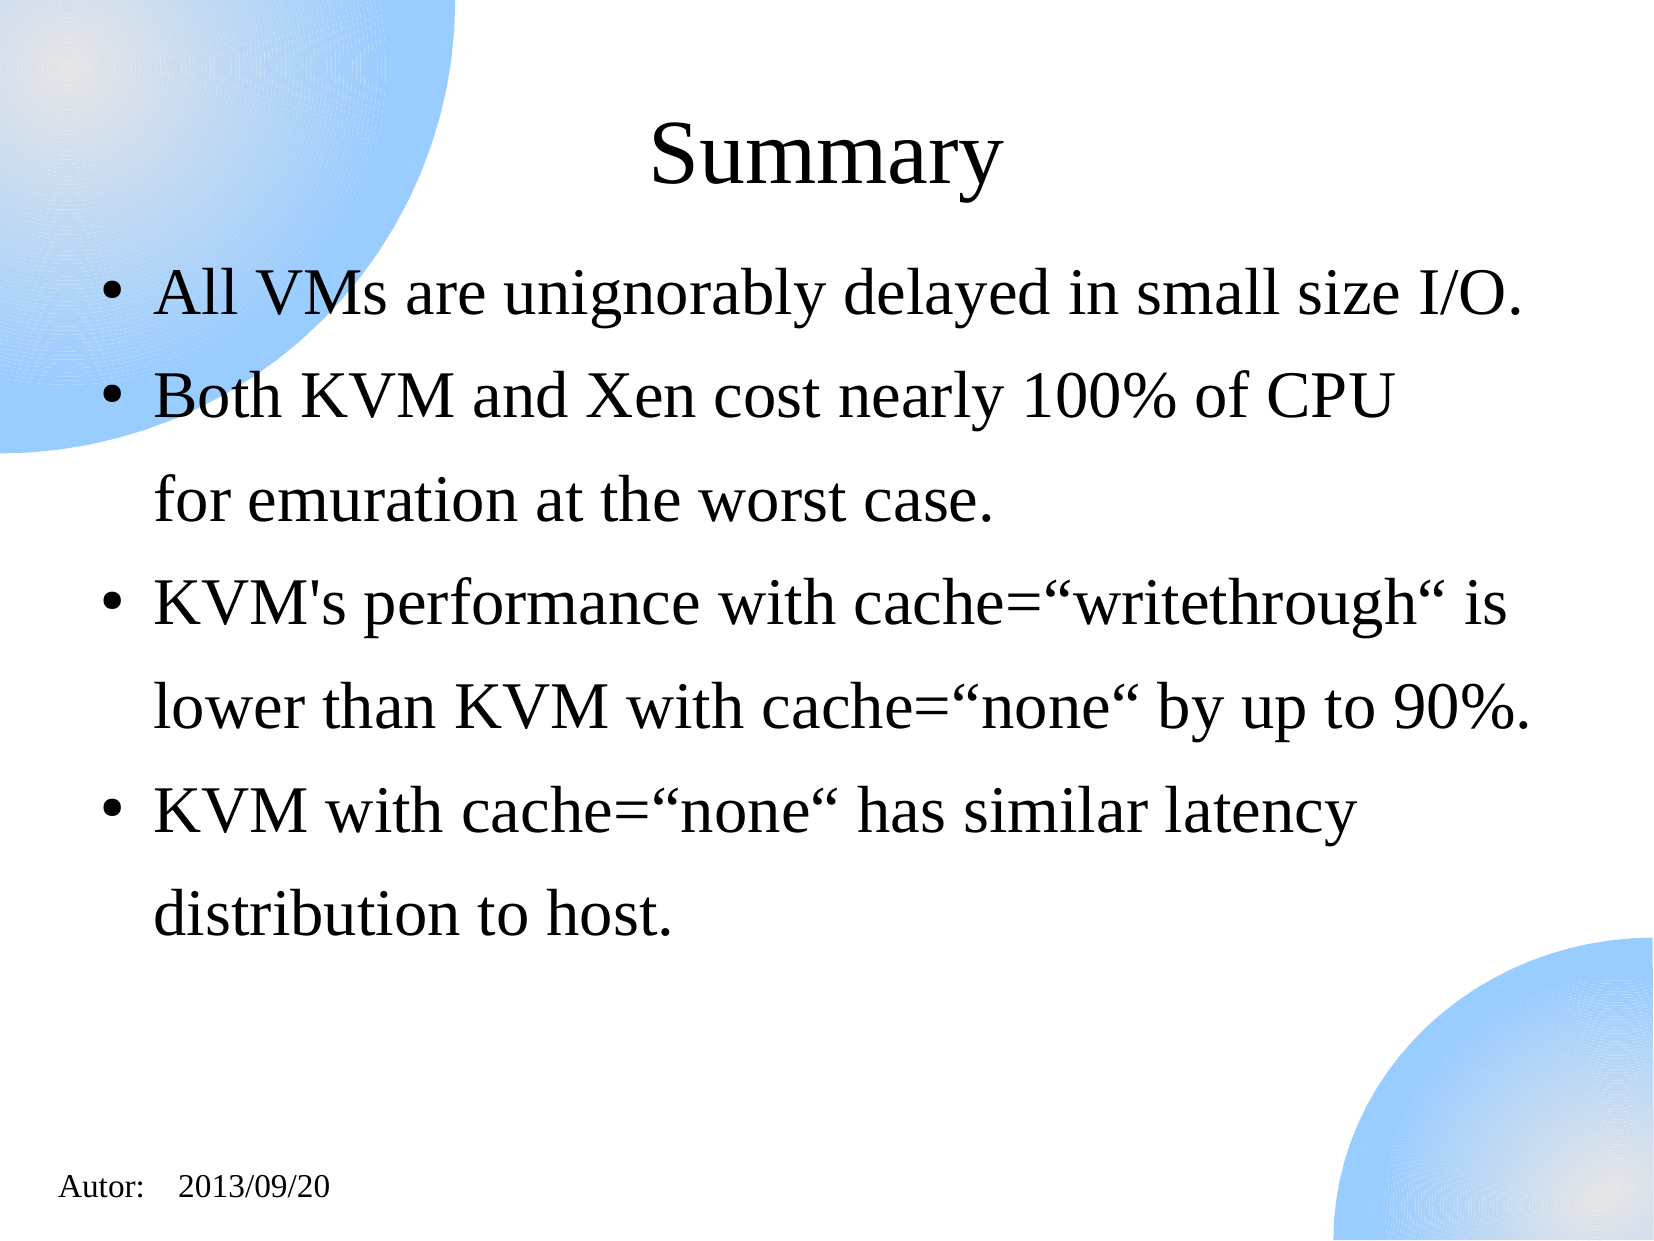

# Summary
All VMs are unignorably delayed in small size I/O.
Both KVM and Xen cost nearly 100% of CPU
for emuration at the worst case.
KVM's performance with cache=“writethrough“ is
lower than KVM with cache=“none“ by up to 90%.
KVM with cache=“none“ has similar latency
distribution to host.